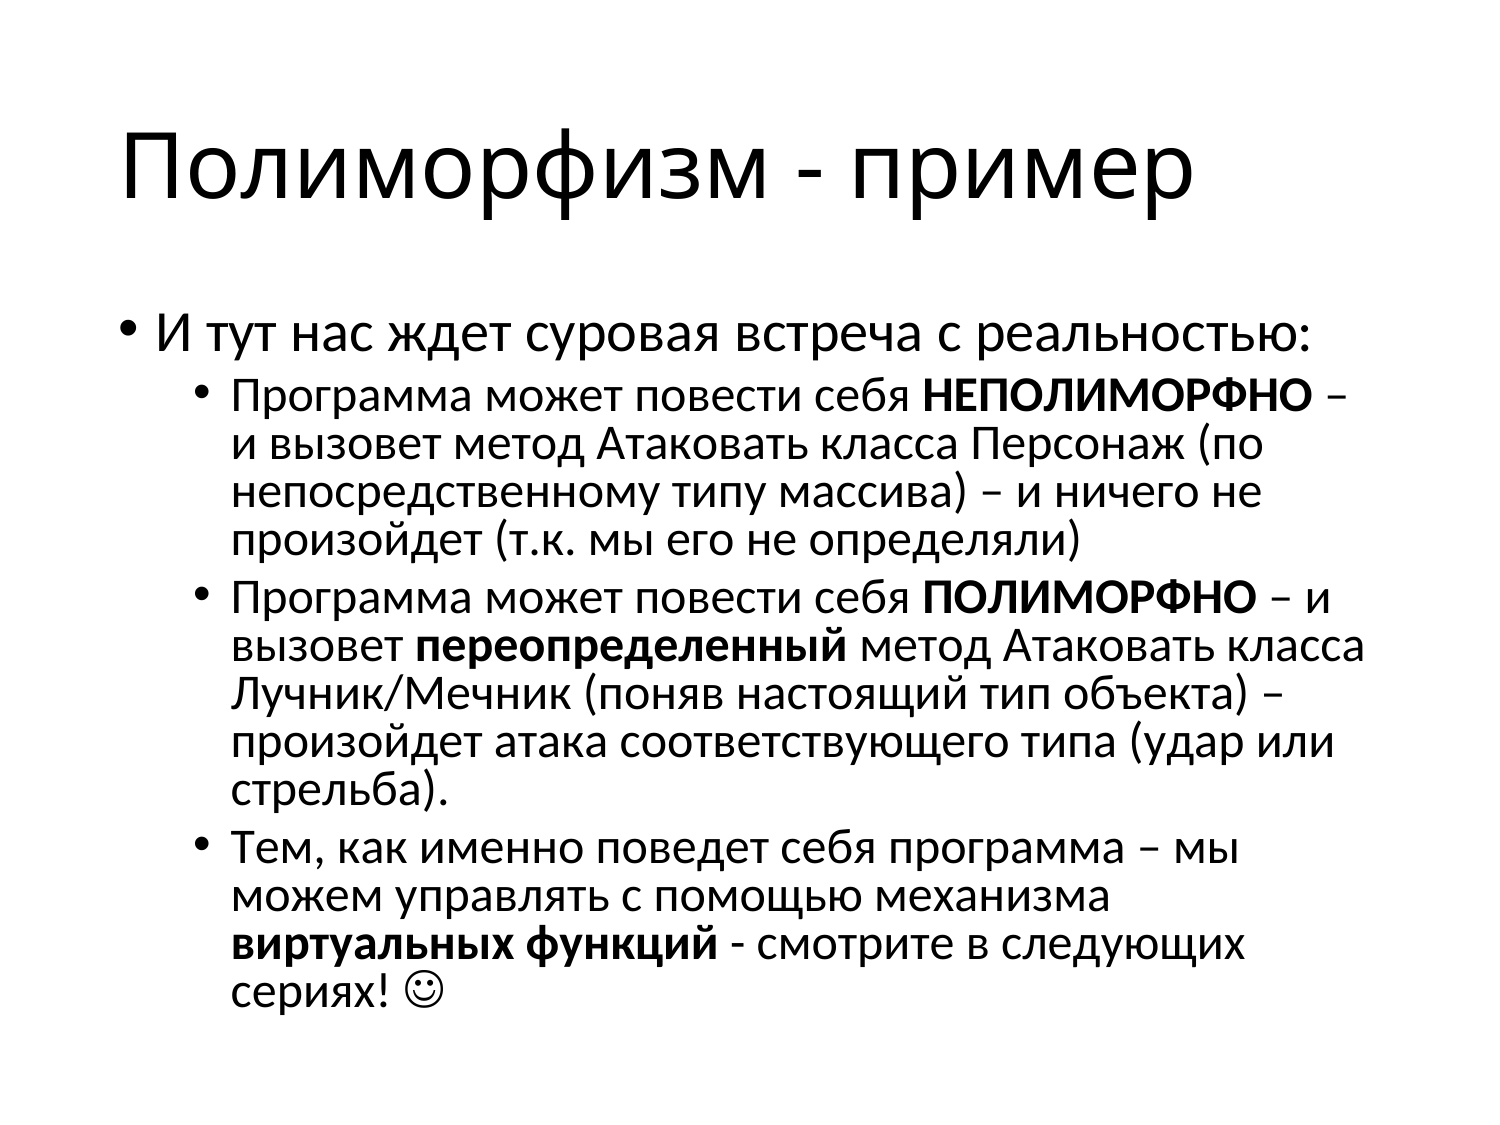

# Полиморфизм - пример
И тут нас ждет суровая встреча с реальностью:
Программа может повести себя НЕПОЛИМОРФНО – и вызовет метод Атаковать класса Персонаж (по непосредственному типу массива) – и ничего не произойдет (т.к. мы его не определяли)
Программа может повести себя ПОЛИМОРФНО – и вызовет переопределенный метод Атаковать класса Лучник/Мечник (поняв настоящий тип объекта) – произойдет атака соответствующего типа (удар или стрельба).
Тем, как именно поведет себя программа – мы можем управлять с помощью механизма виртуальных функций - смотрите в следующих сериях! 